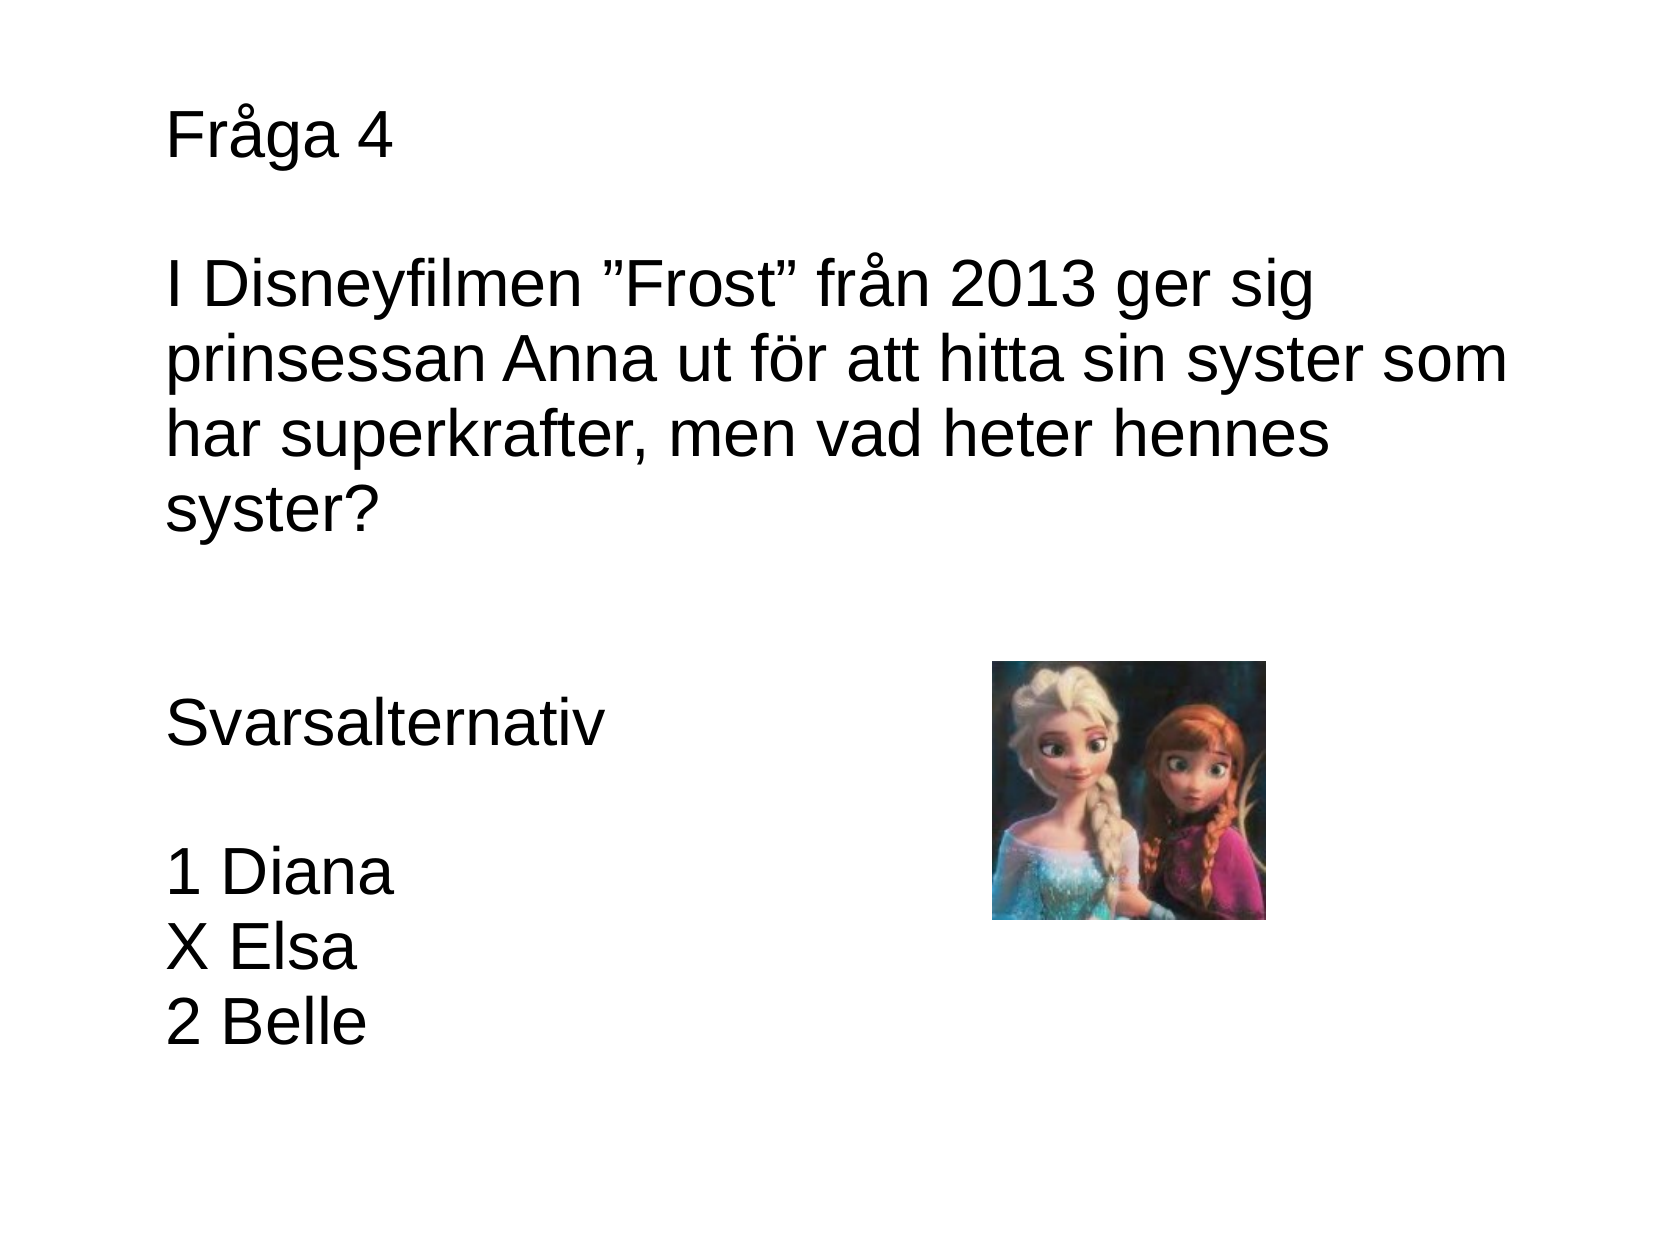

# Fråga 4
I Disneyfilmen ”Frost” från 2013 ger sig prinsessan Anna ut för att hitta sin syster som har superkrafter, men vad heter hennes syster?
Svarsalternativ
1 Diana
X Elsa
2 Belle